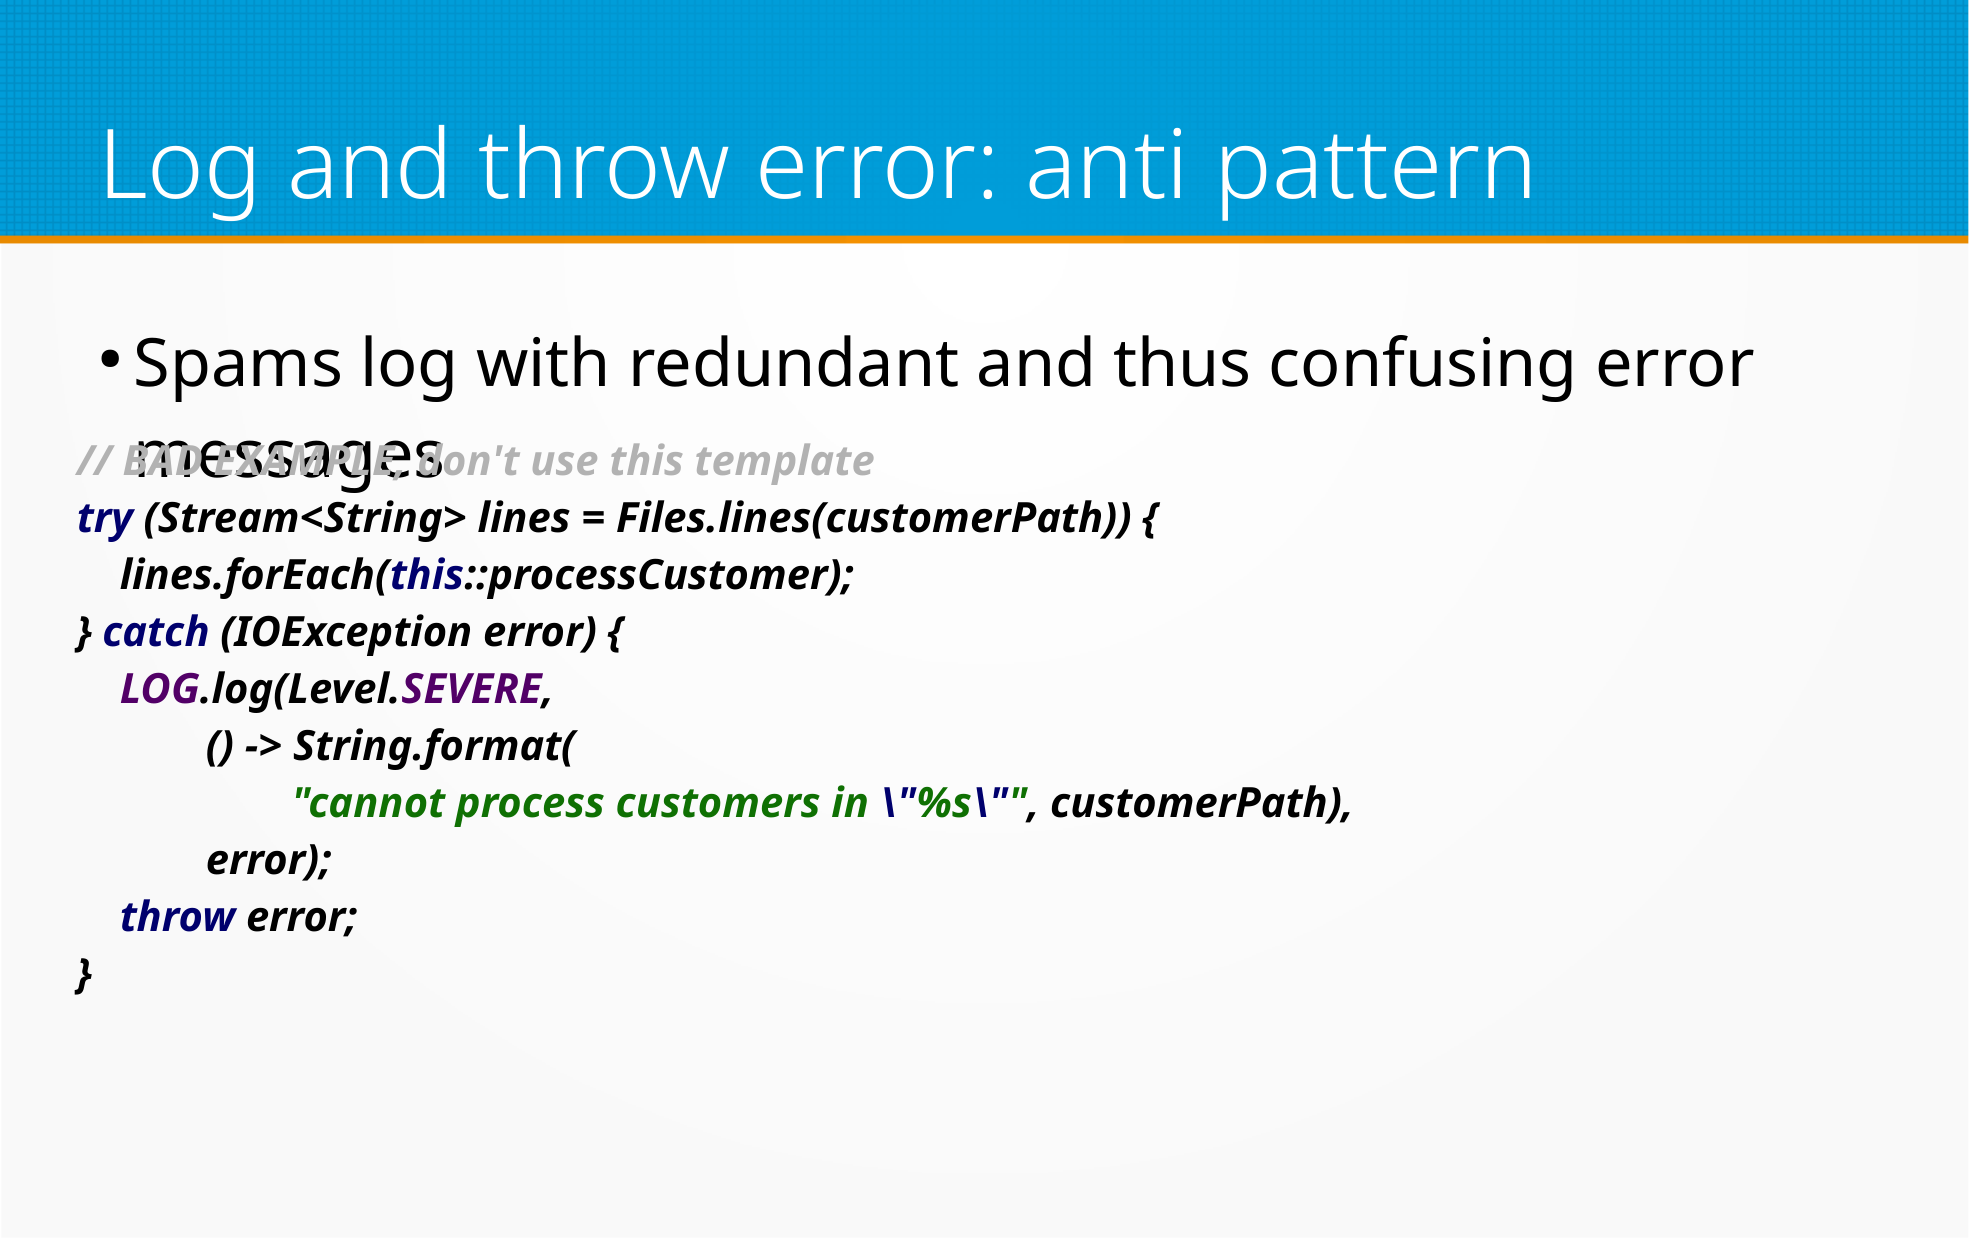

# Log and throw error: anti pattern
Spams log with redundant and thus confusing error messages
// BAD EXAMPLE, don't use this template
try (Stream<String> lines = Files.lines(customerPath)) {
 lines.forEach(this::processCustomer);
} catch (IOException error) {
 LOG.log(Level.SEVERE,
 () -> String.format(
 "cannot process customers in \"%s\"", customerPath),
 error);
 throw error;
}